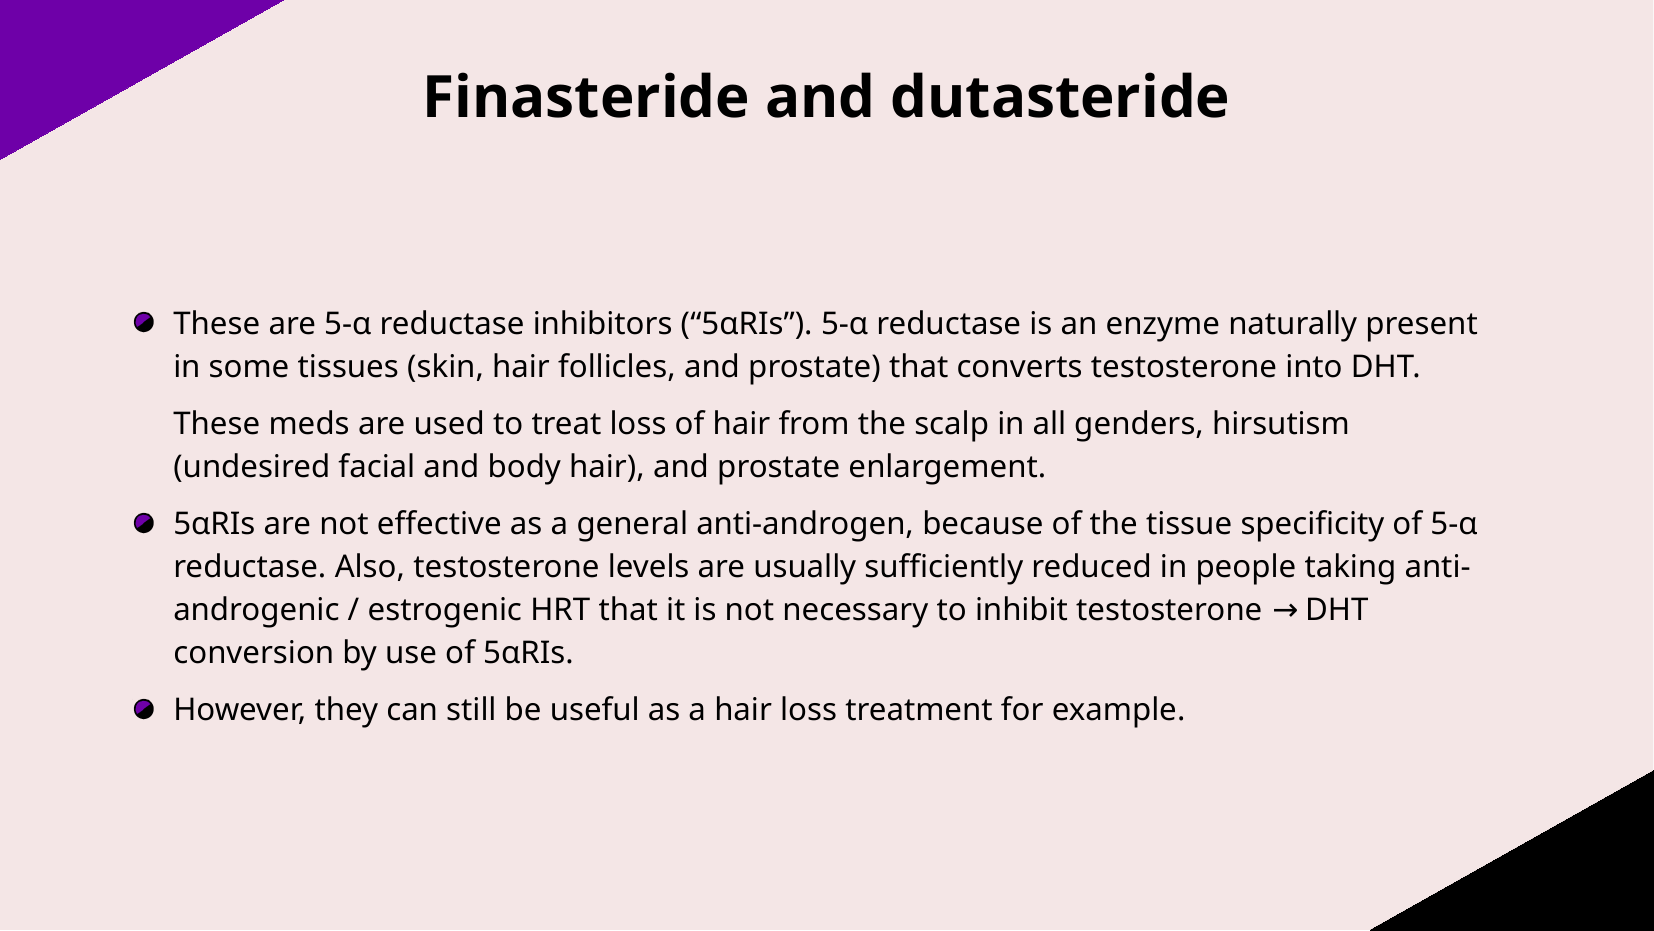

# Finasteride and dutasteride
These are 5-α reductase inhibitors (“5αRIs”). 5-α reductase is an enzyme naturally present in some tissues (skin, hair follicles, and prostate) that converts testosterone into DHT.
These meds are used to treat loss of hair from the scalp in all genders, hirsutism (undesired facial and body hair), and prostate enlargement.
5αRIs are not effective as a general anti-androgen, because of the tissue specificity of 5-α reductase. Also, testosterone levels are usually sufficiently reduced in people taking anti-androgenic / estrogenic HRT that it is not necessary to inhibit testosterone → DHT conversion by use of 5αRIs.
However, they can still be useful as a hair loss treatment for example.